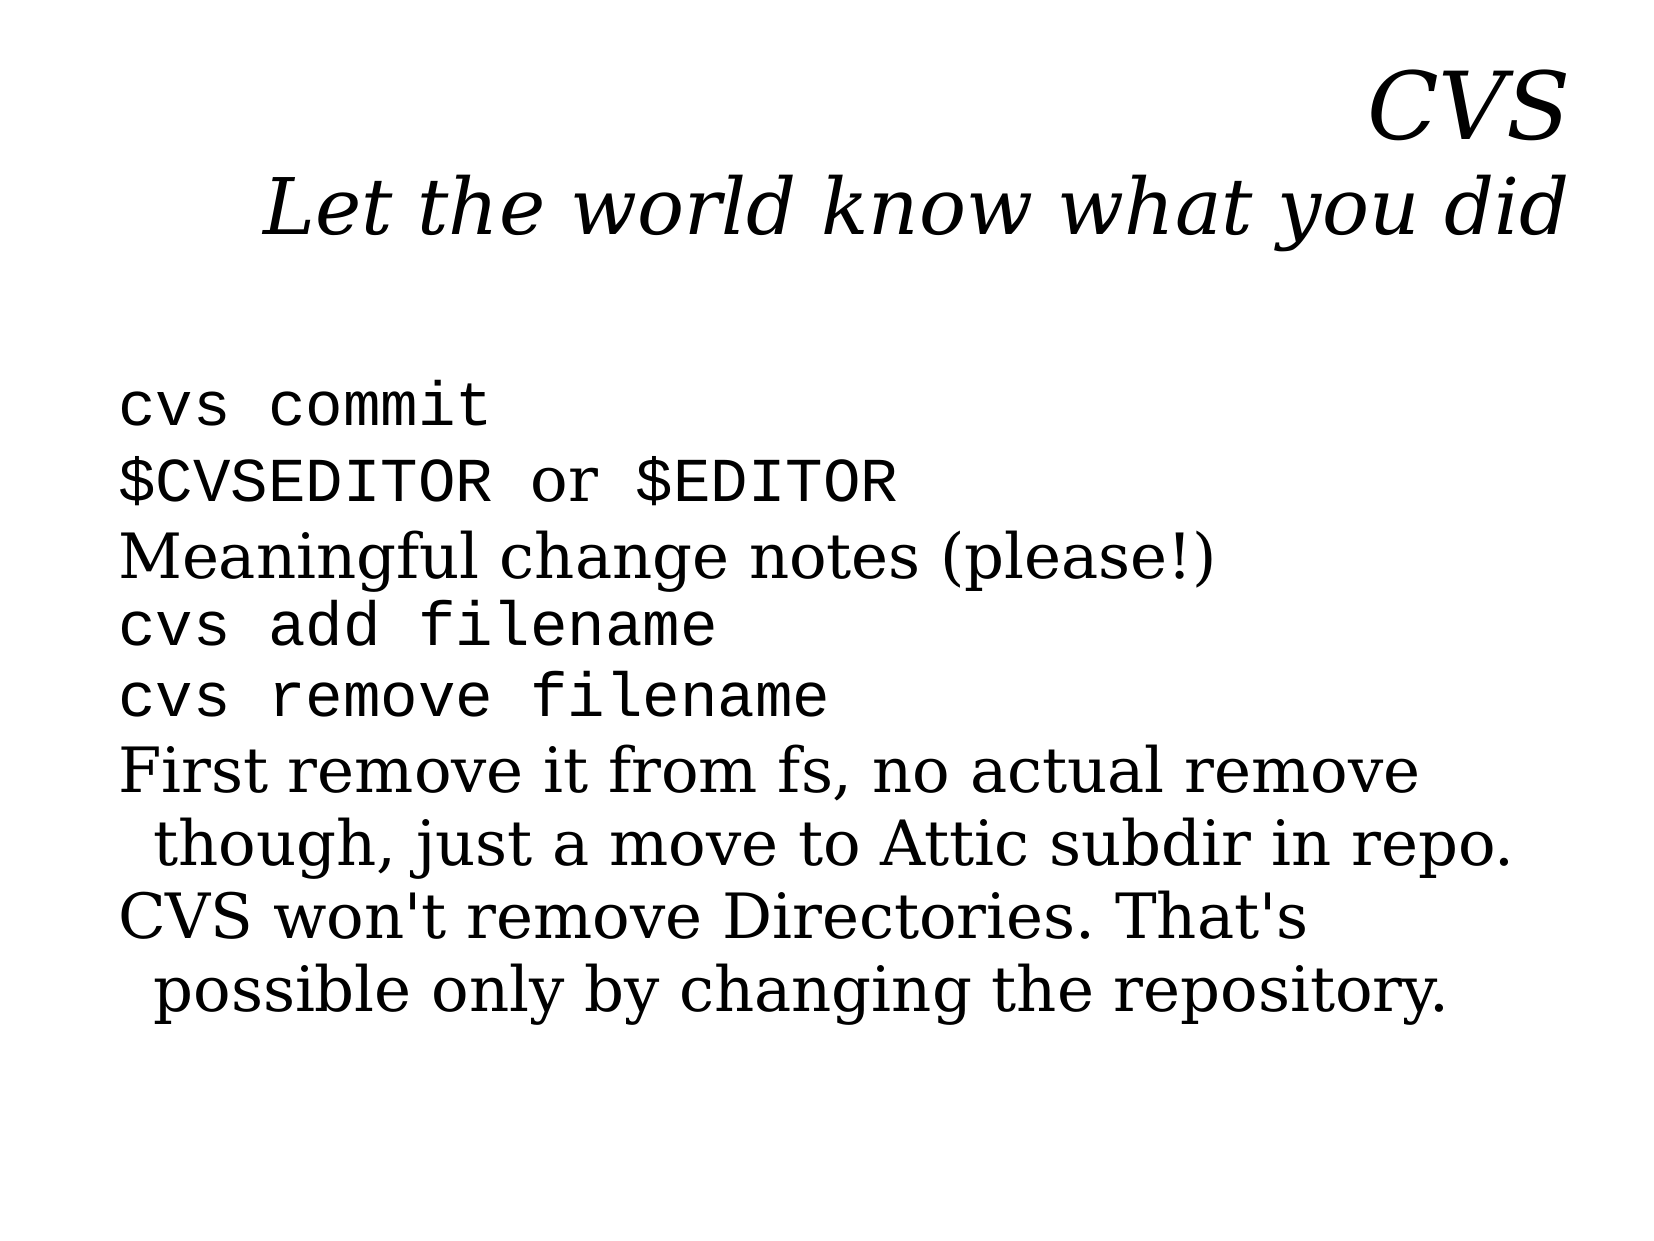

# CVS Let the world know what you did
cvs commit
$CVSEDITOR or $EDITOR
Meaningful change notes (please!)
cvs add filename
cvs remove filename
First remove it from fs, no actual remove though, just a move to Attic subdir in repo.
CVS won't remove Directories. That's possible only by changing the repository.